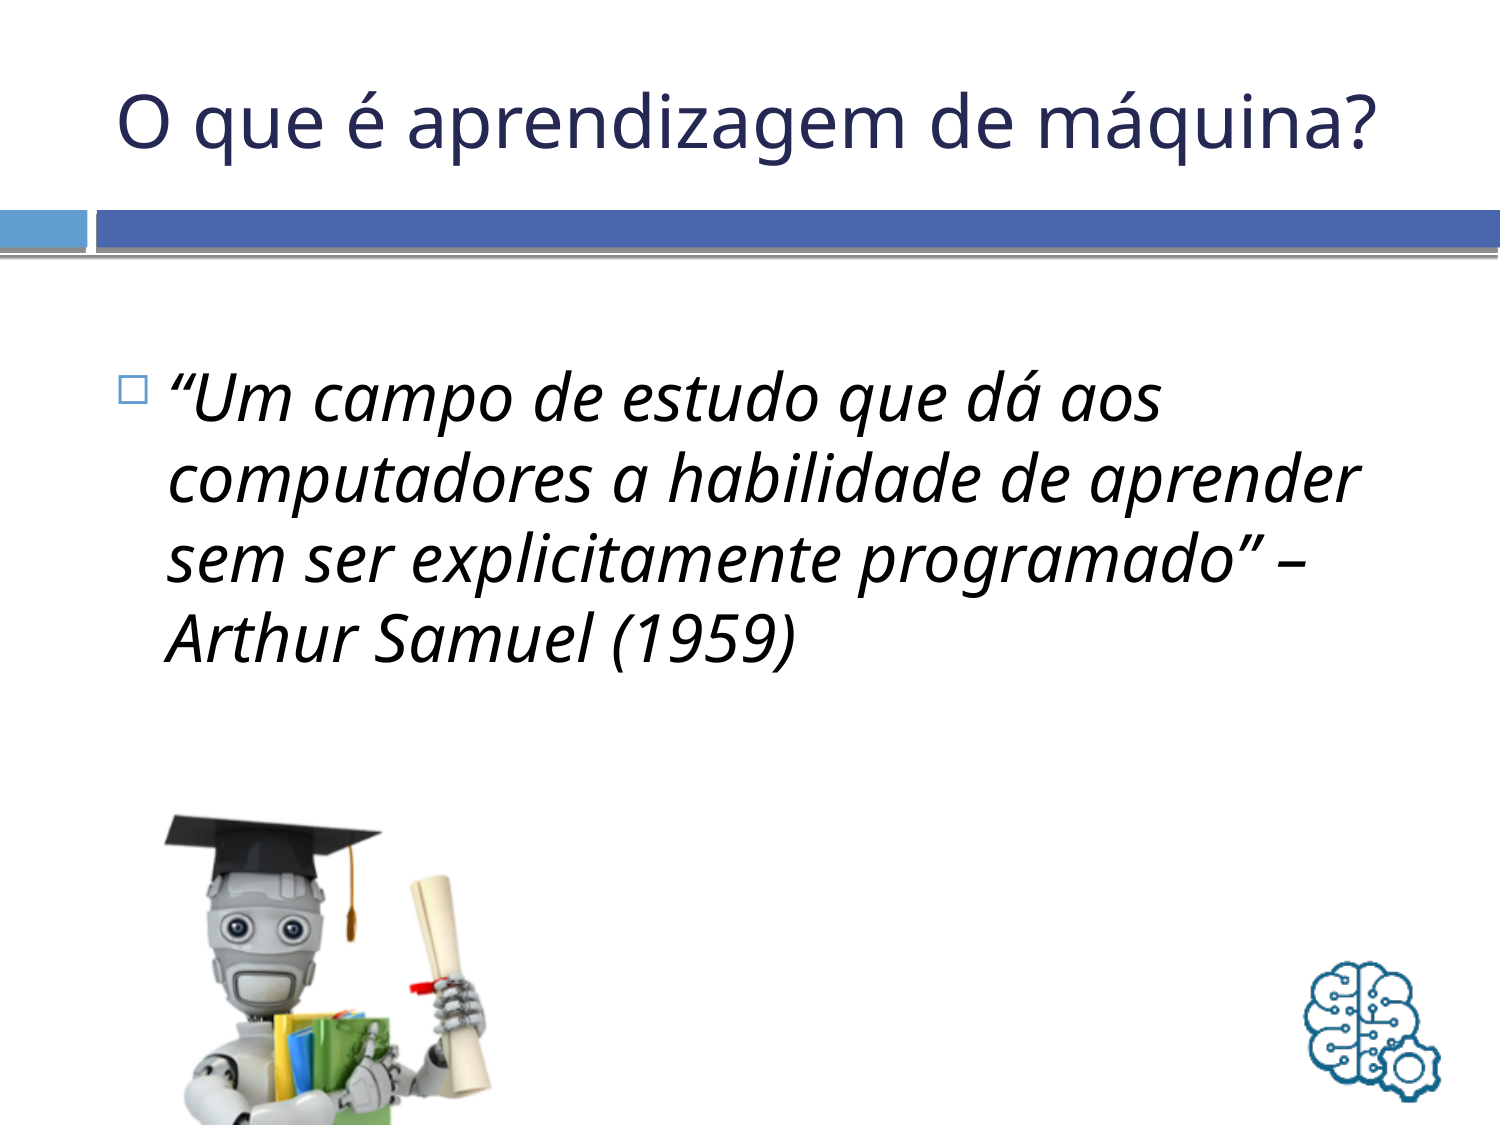

# O que é aprendizagem de máquina?
“Um campo de estudo que dá aos computadores a habilidade de aprender sem ser explicitamente programado” – Arthur Samuel (1959)